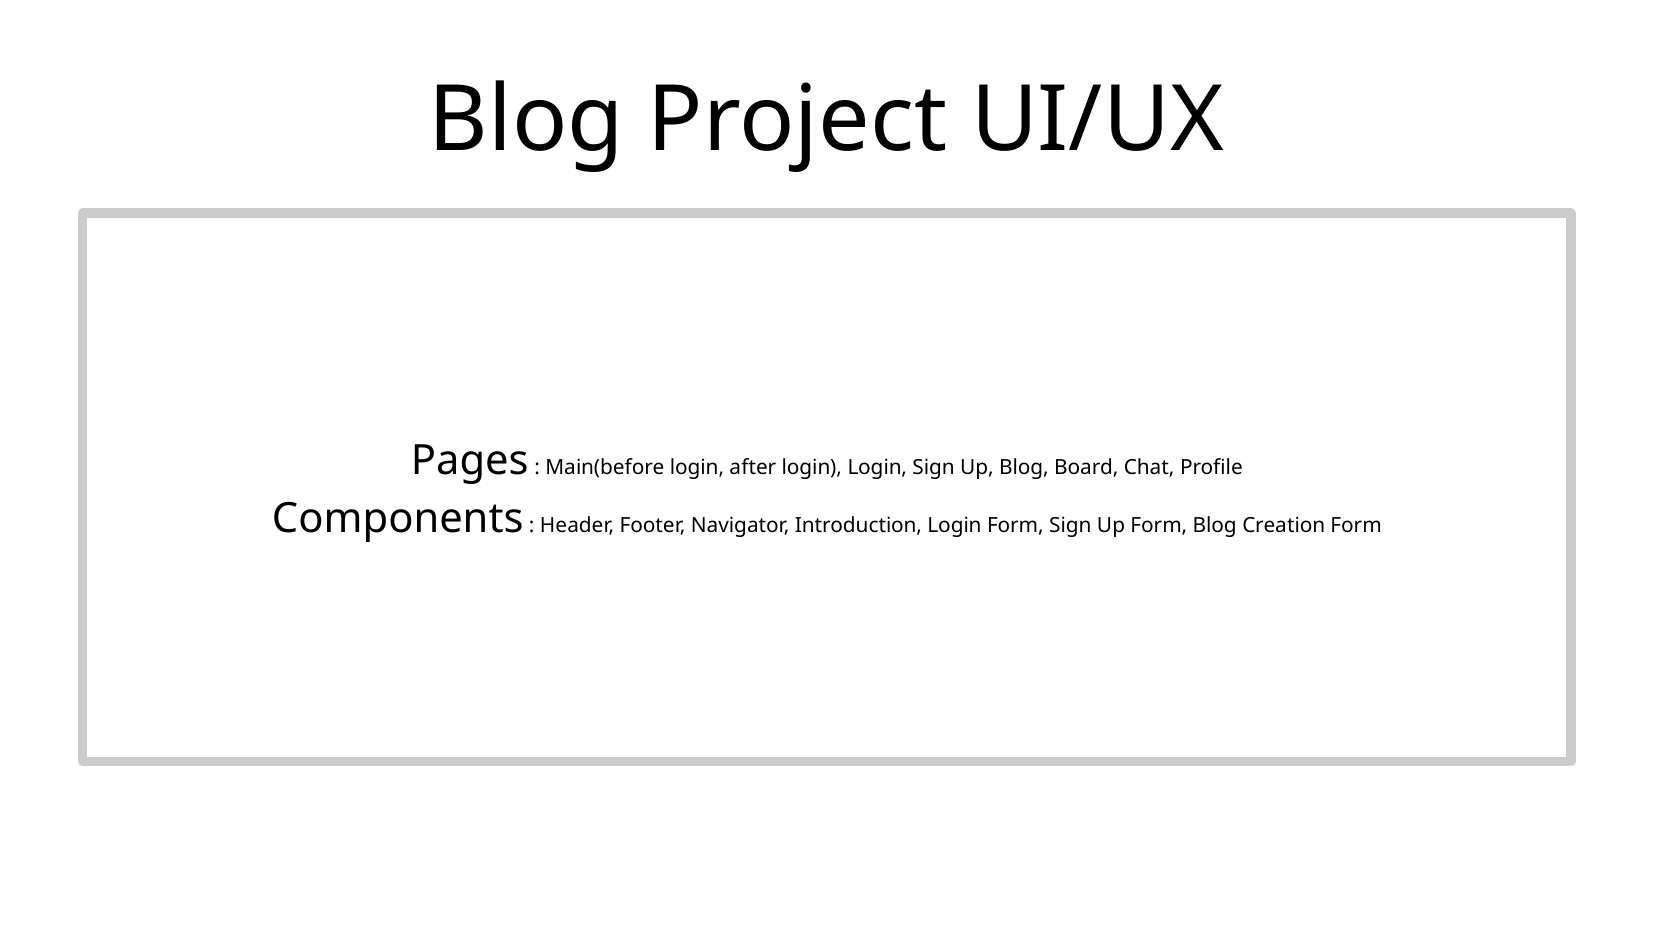

# Blog Project UI/UX
Pages : Main(before login, after login), Login, Sign Up, Blog, Board, Chat, Profile
Components : Header, Footer, Navigator, Introduction, Login Form, Sign Up Form, Blog Creation Form